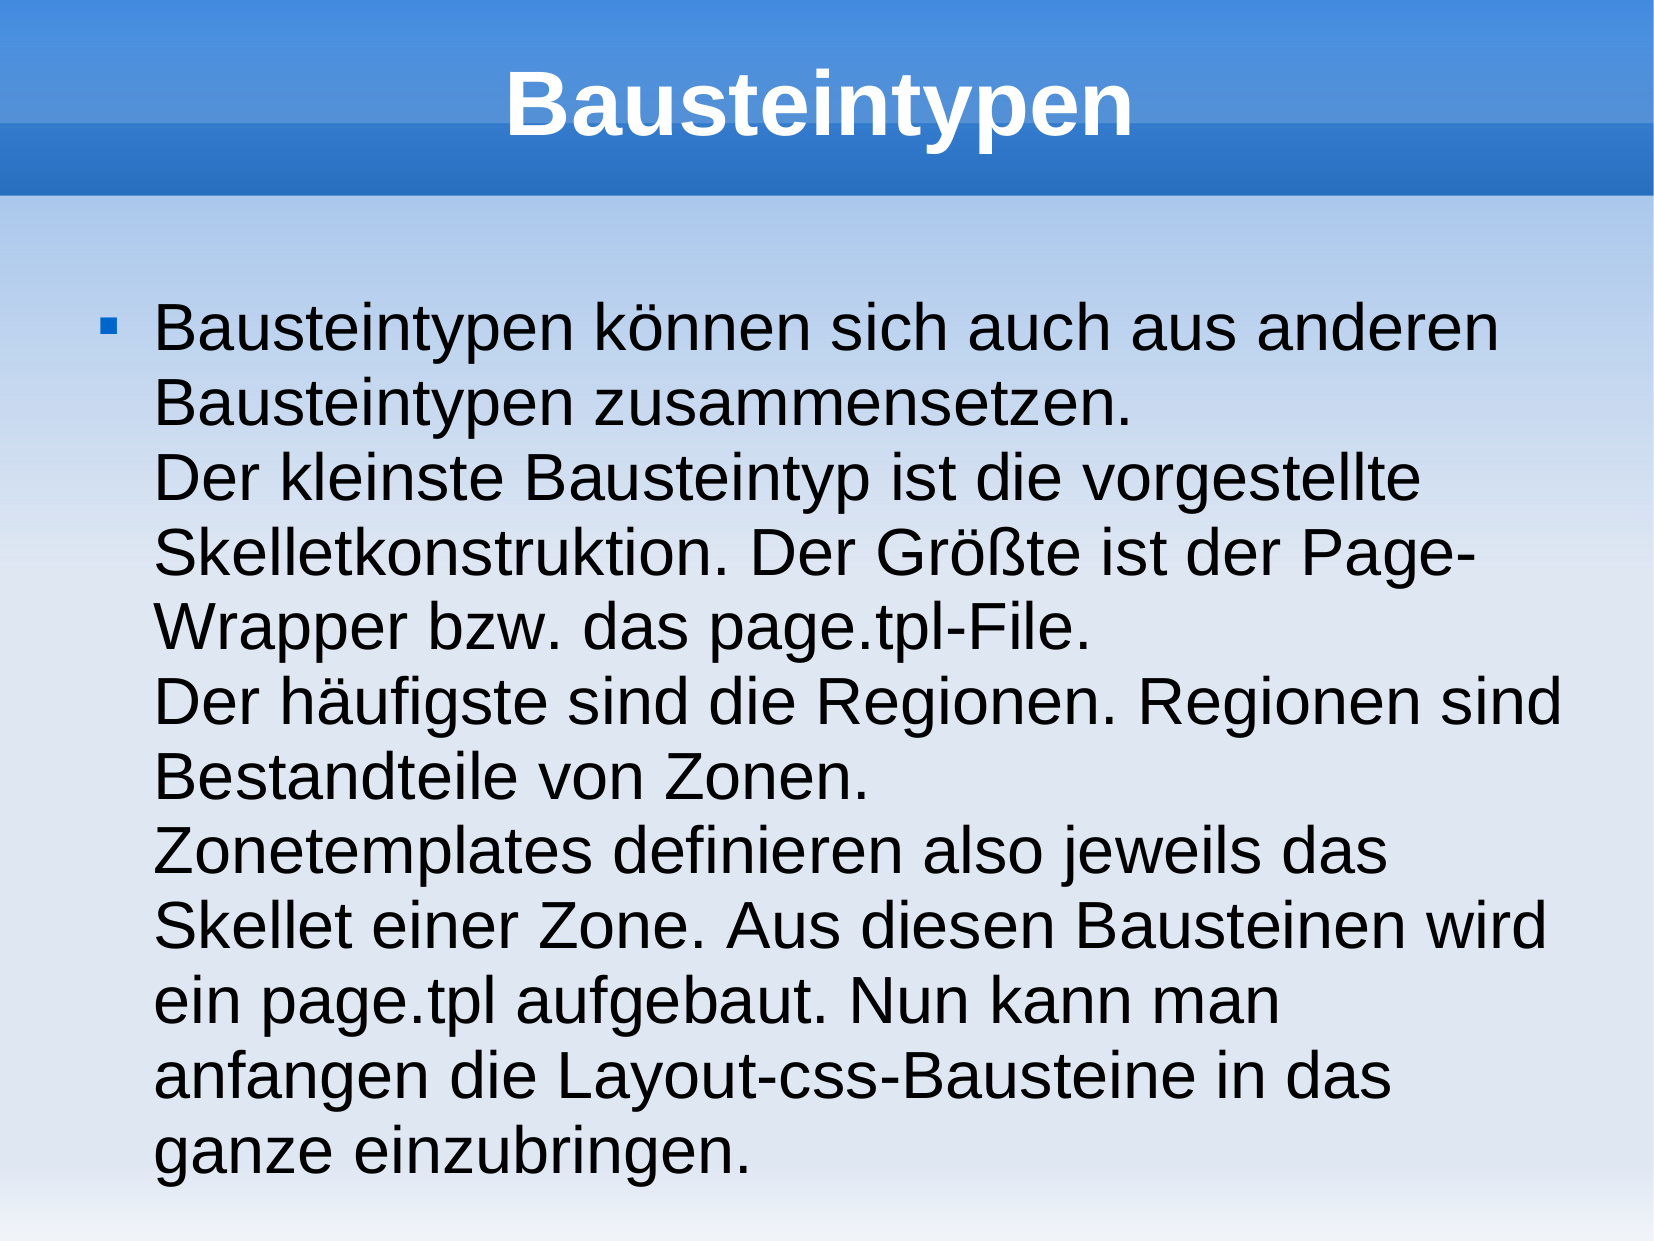

# Bausteintypen
Bausteintypen können sich auch aus anderen Bausteintypen zusammensetzen.
Der kleinste Bausteintyp ist die vorgestellte Skelletkonstruktion. Der Größte ist der Page-Wrapper bzw. das page.tpl-File.
Der häufigste sind die Regionen. Regionen sind Bestandteile von Zonen.
Zonetemplates definieren also jeweils das Skellet einer Zone. Aus diesen Bausteinen wird ein page.tpl aufgebaut. Nun kann man anfangen die Layout-css-Bausteine in das ganze einzubringen.